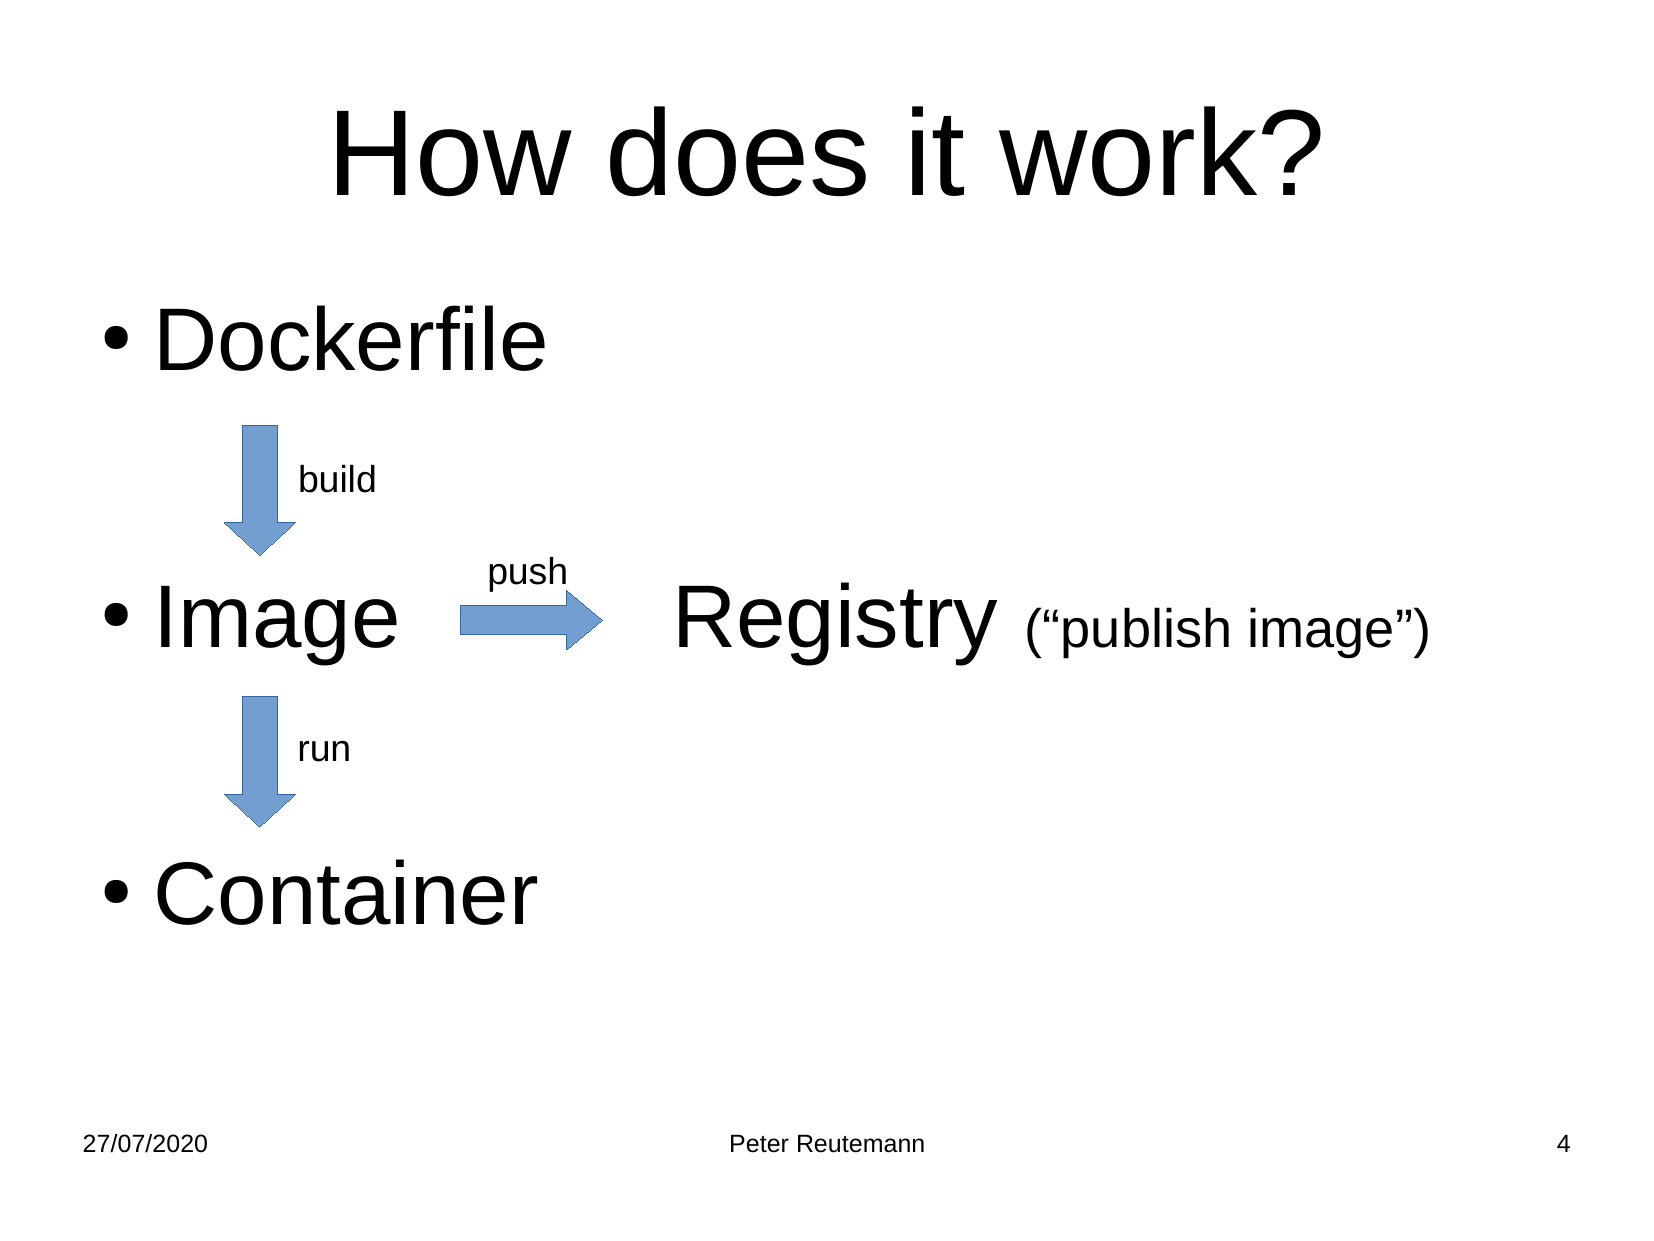

# How does it work?
Dockerfile
Image Registry (“publish image”)
Container
build
push
run
27/07/2020
Peter Reutemann
4